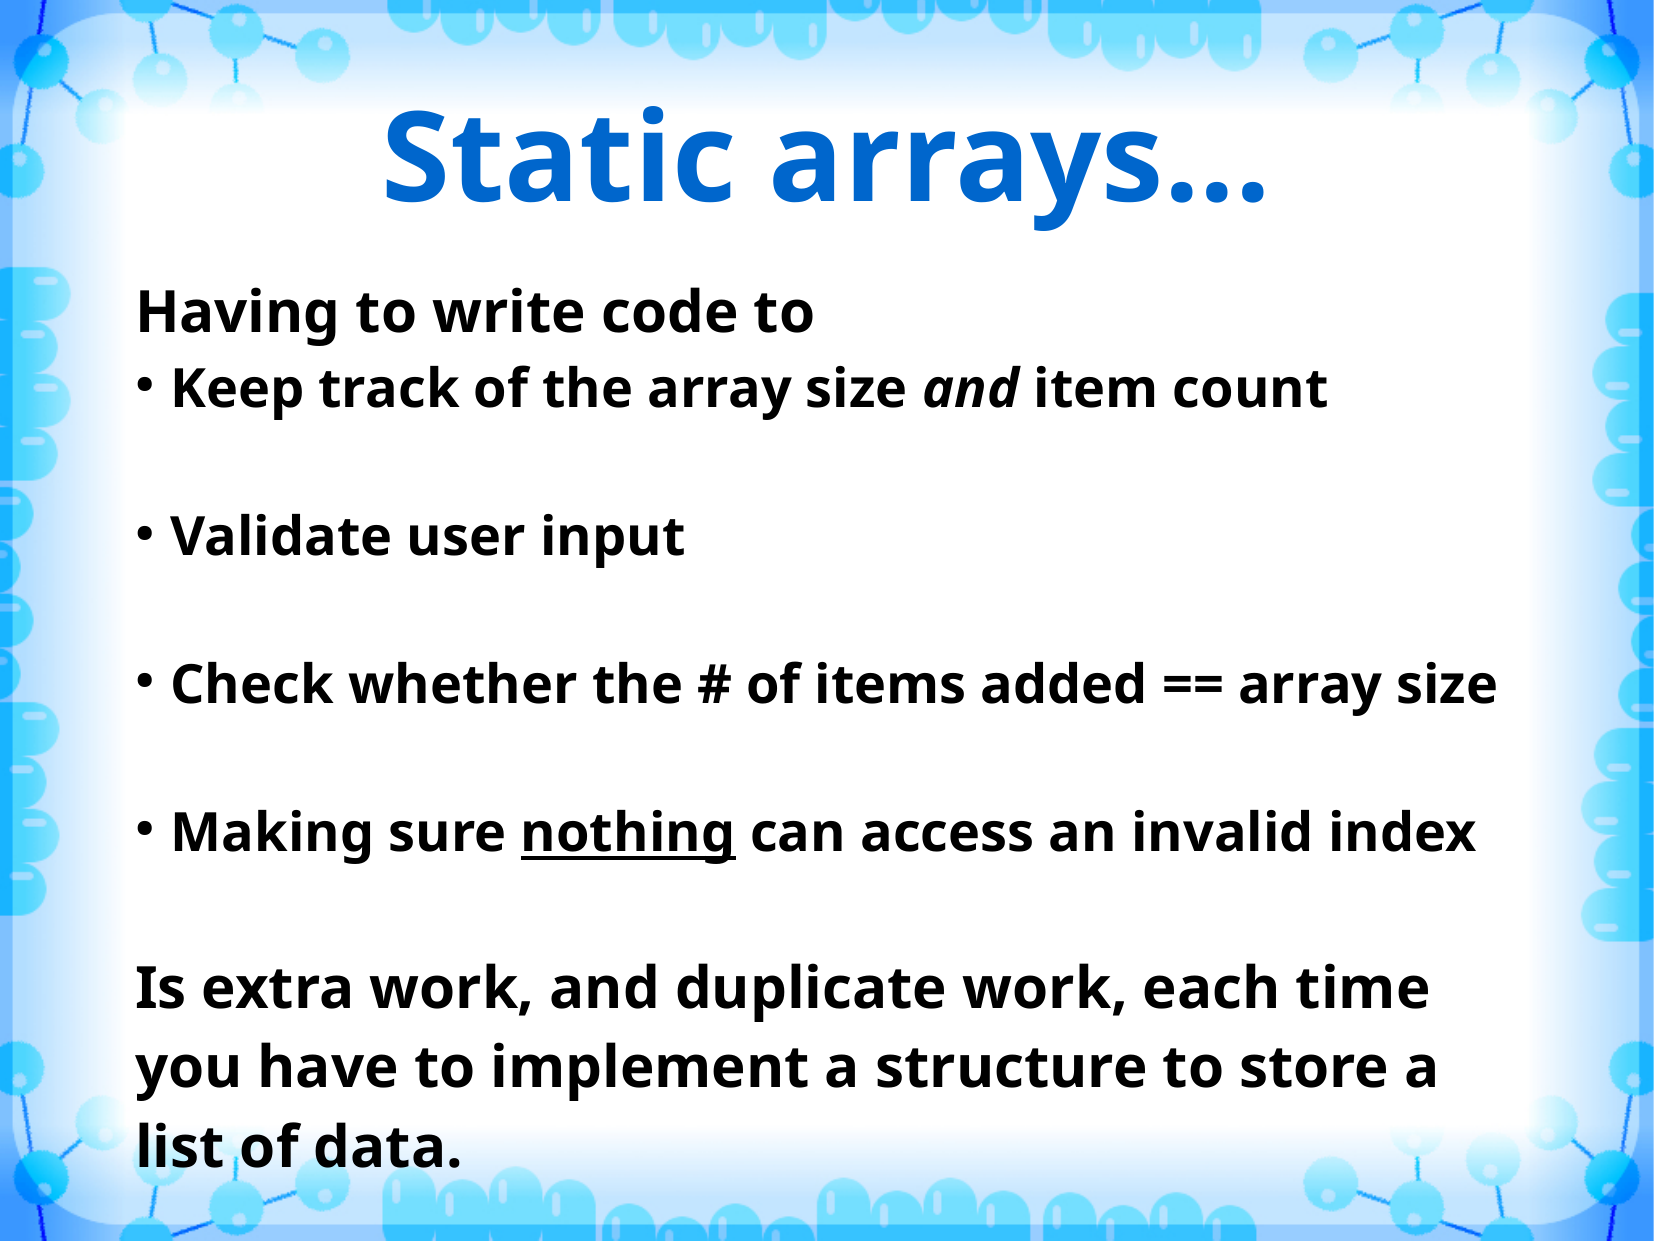

# Static arrays...
Having to write code to
Keep track of the array size and item count
Validate user input
Check whether the # of items added == array size
Making sure nothing can access an invalid index
Is extra work, and duplicate work, each time you have to implement a structure to store a list of data.